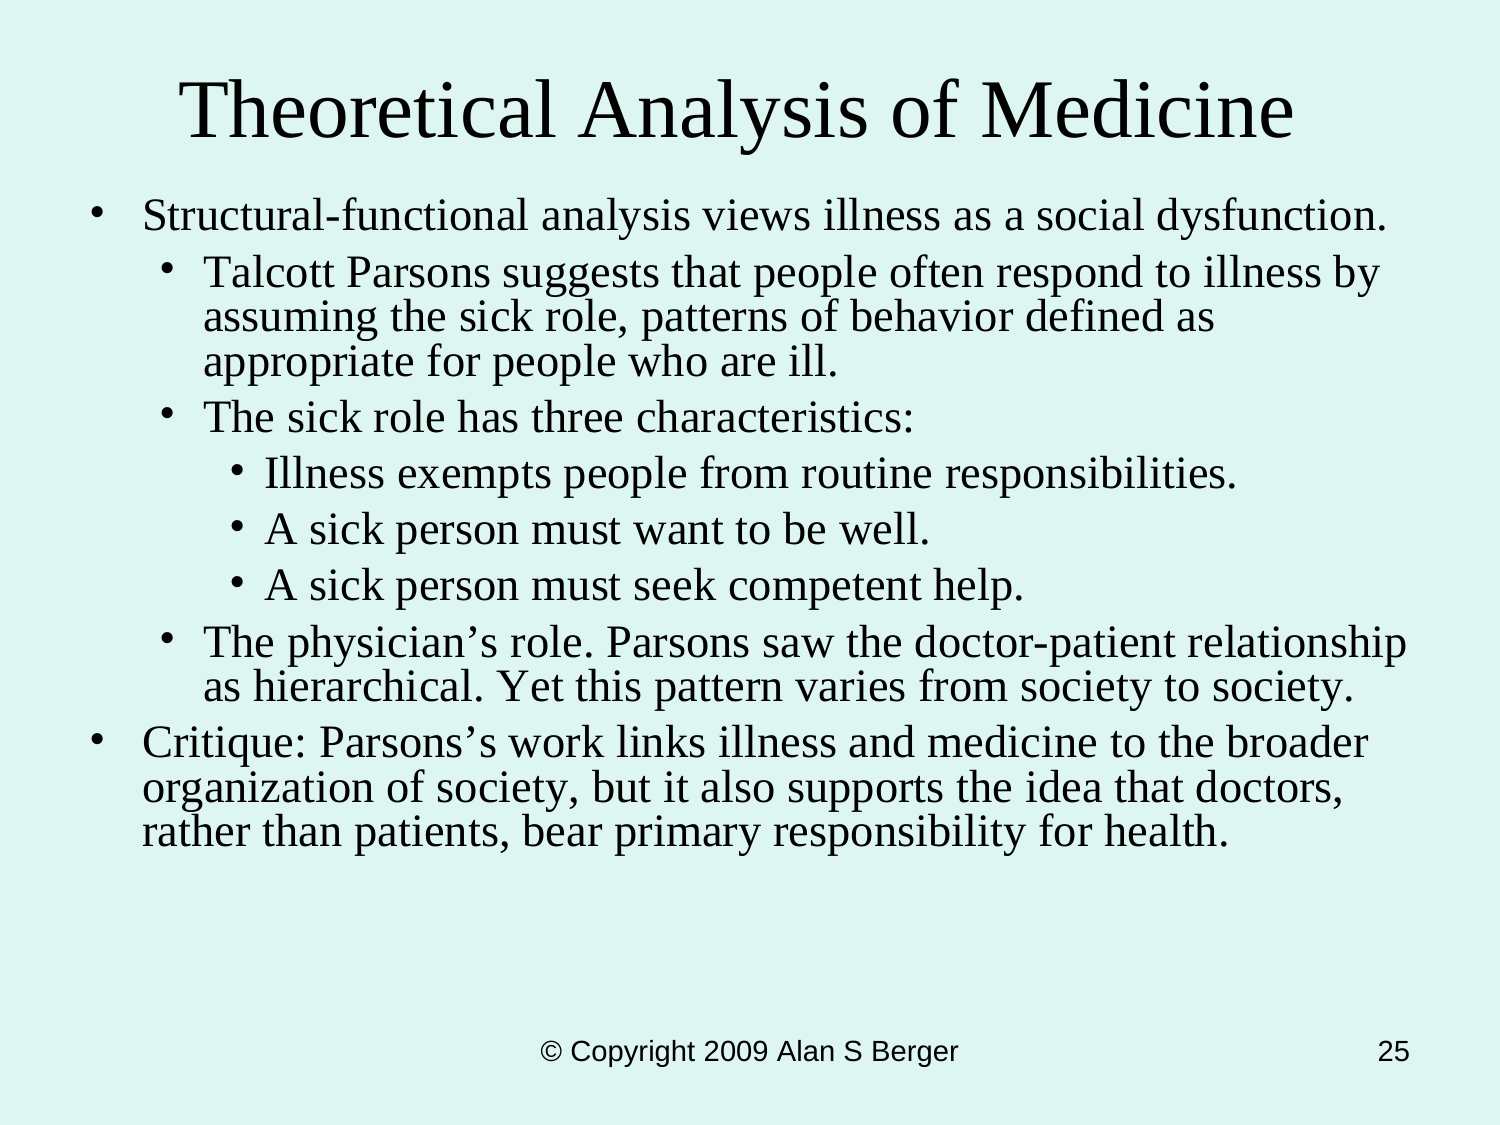

# Theoretical Analysis of Medicine
Structural-functional analysis views illness as a social dysfunction.
Talcott Parsons suggests that people often respond to illness by assuming the sick role, patterns of behavior defined as appropriate for people who are ill.
The sick role has three characteristics:
Illness exempts people from routine responsibilities.
A sick person must want to be well.
A sick person must seek competent help.
The physician’s role. Parsons saw the doctor-patient relationship as hierarchical. Yet this pattern varies from society to society.
Critique: Parsons’s work links illness and medicine to the broader organization of society, but it also supports the idea that doctors, rather than patients, bear primary responsibility for health.
© Copyright 2009 Alan S Berger
25